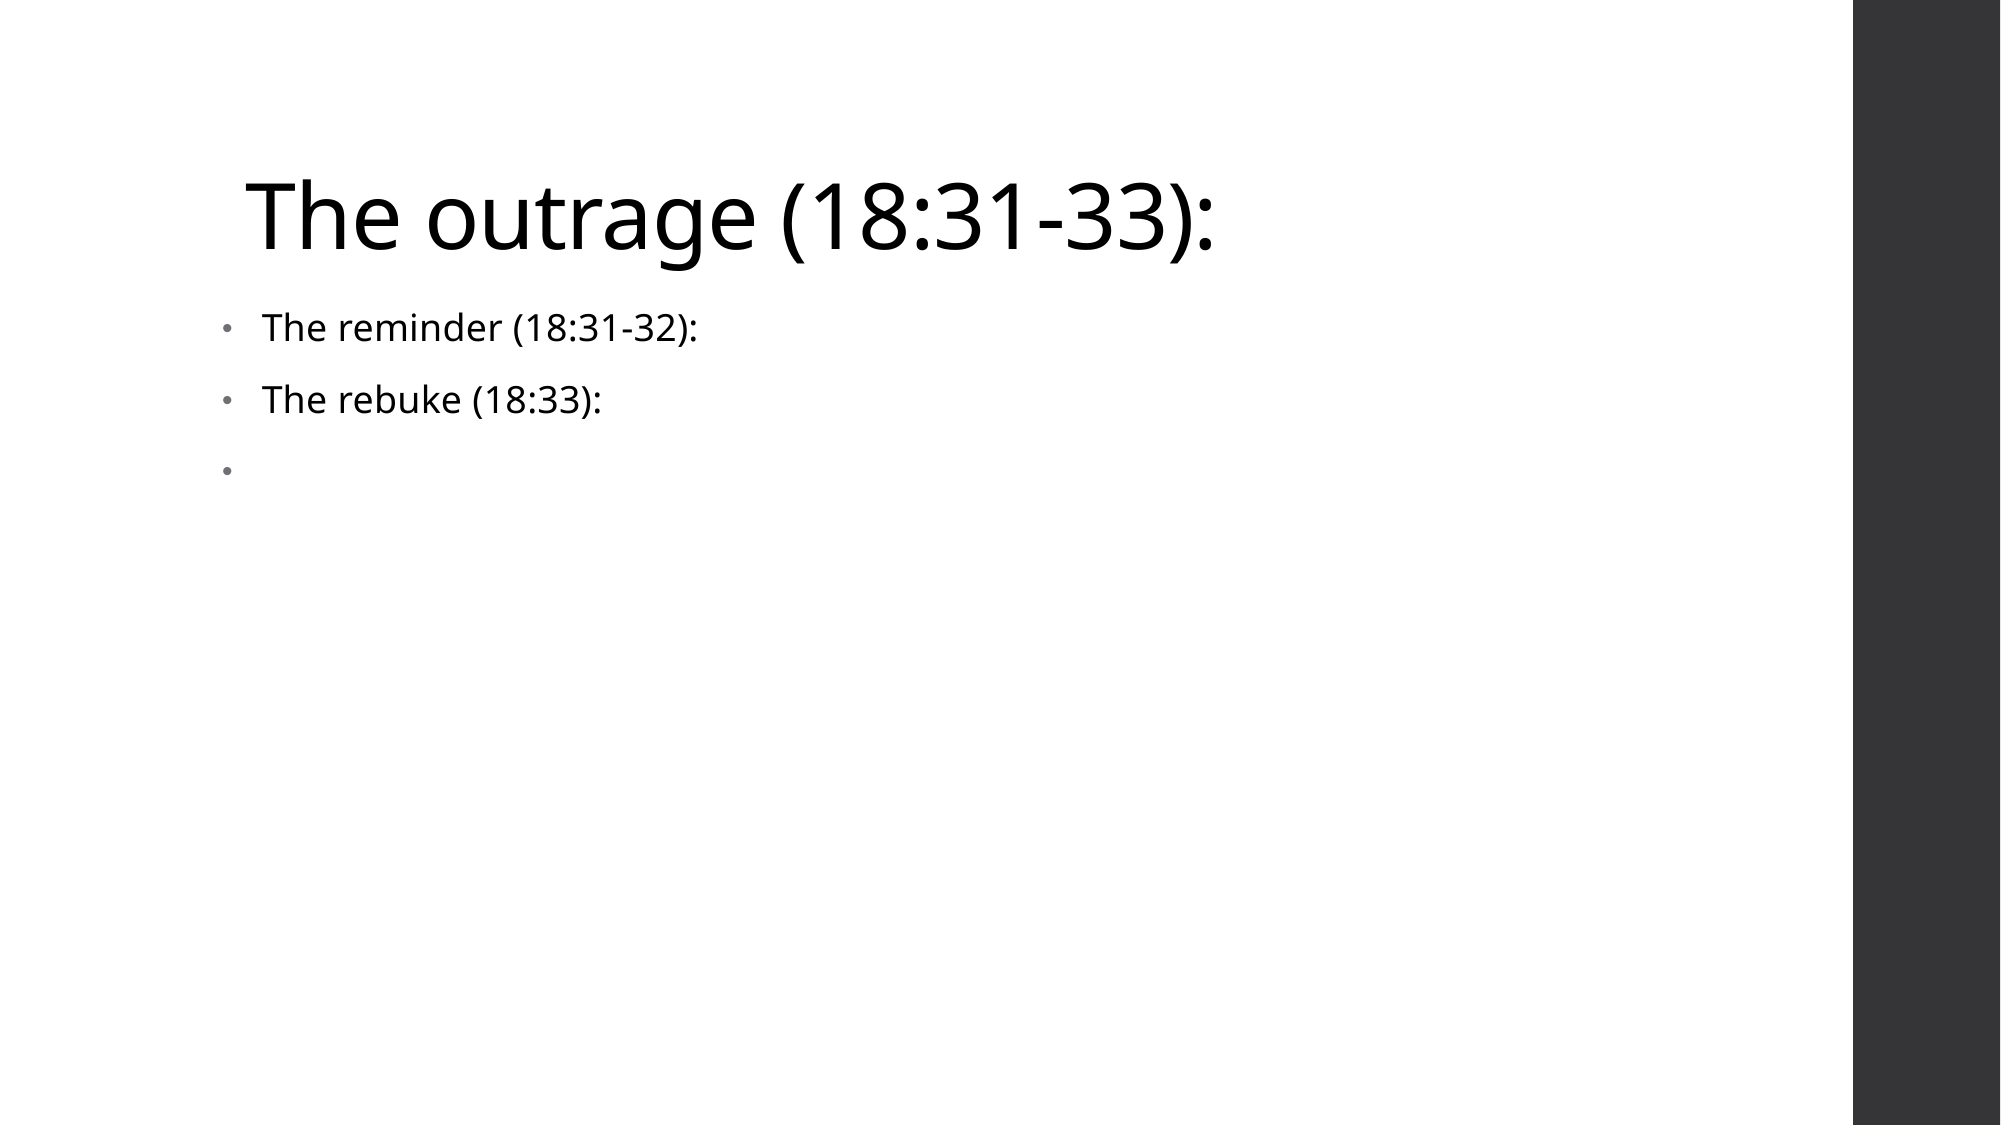

# The outrage (18:31-33):
 The reminder (18:31-32):
 The rebuke (18:33):